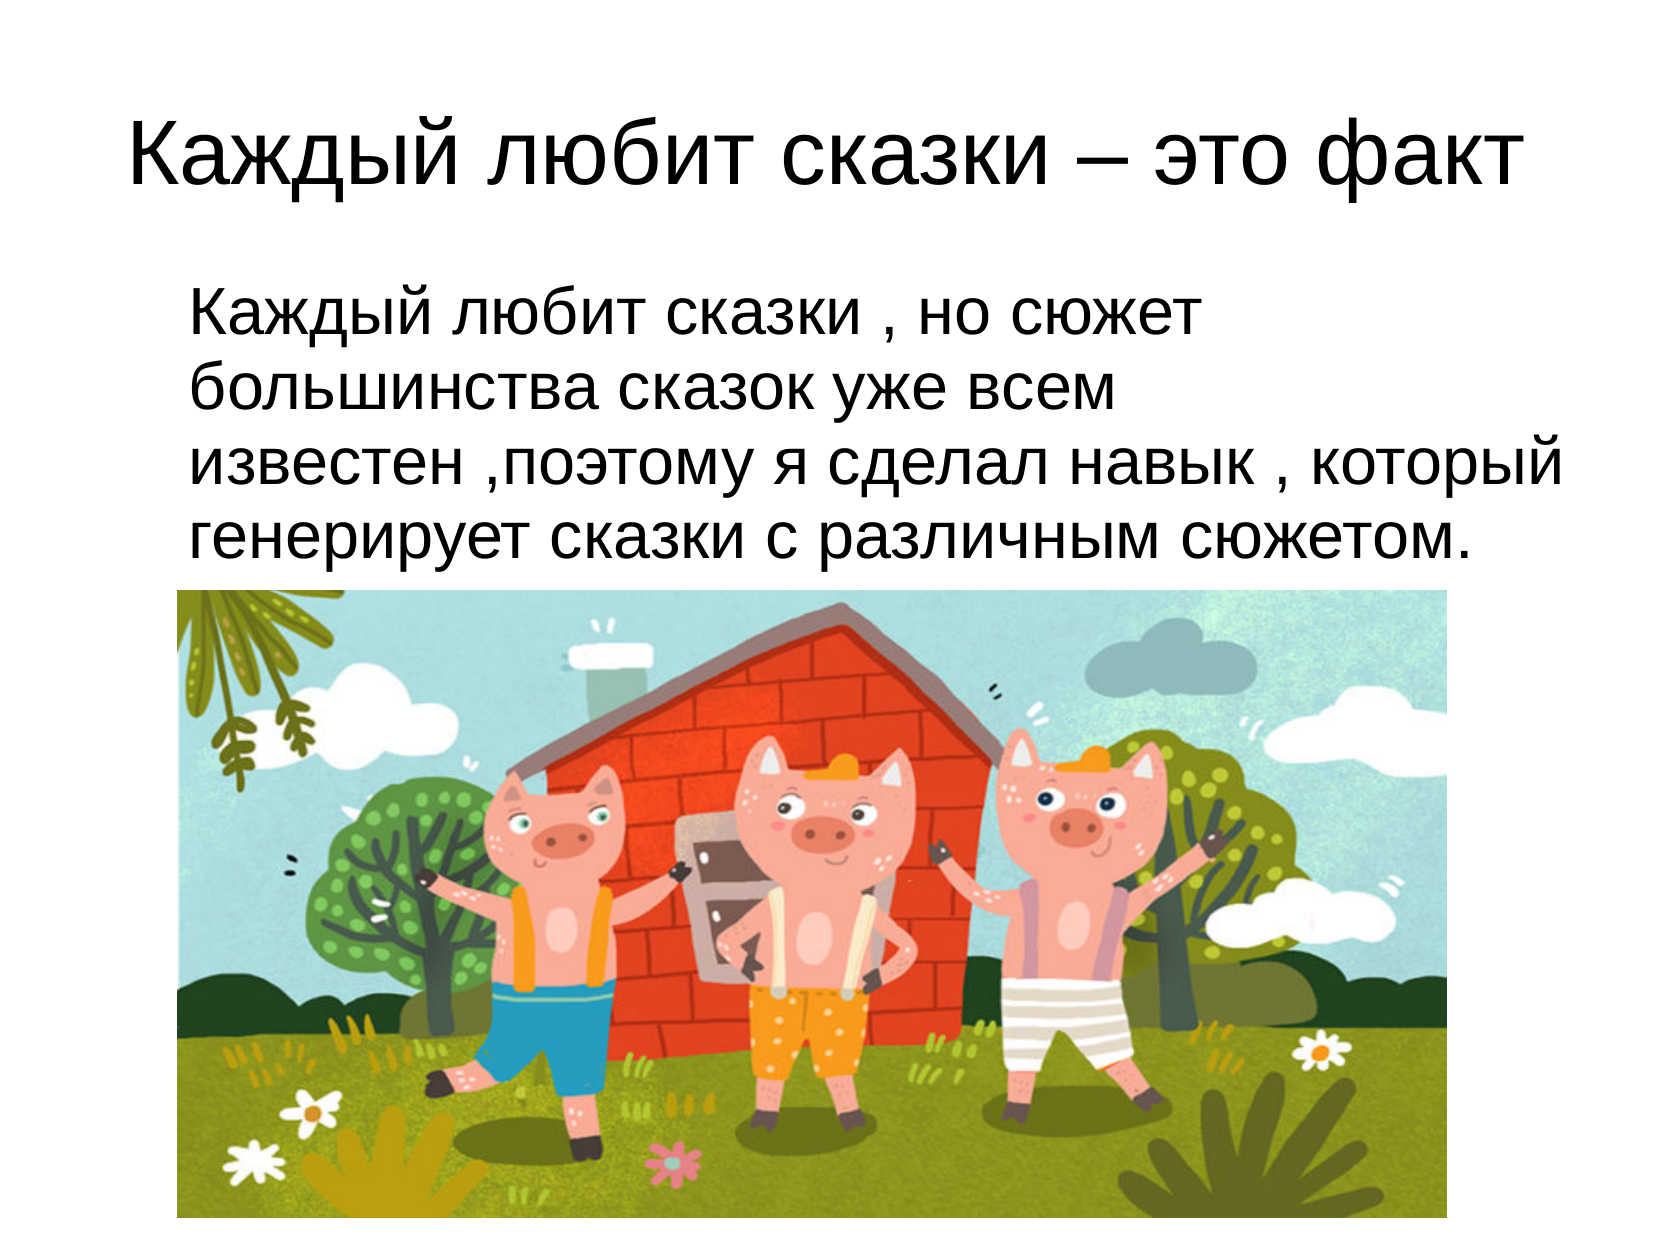

# Каждый любит сказки – это факт
Каждый любит сказки , но сюжет большинства сказок уже всем известен ,поэтому я сделал навык , который генерирует сказки с различным сюжетом.